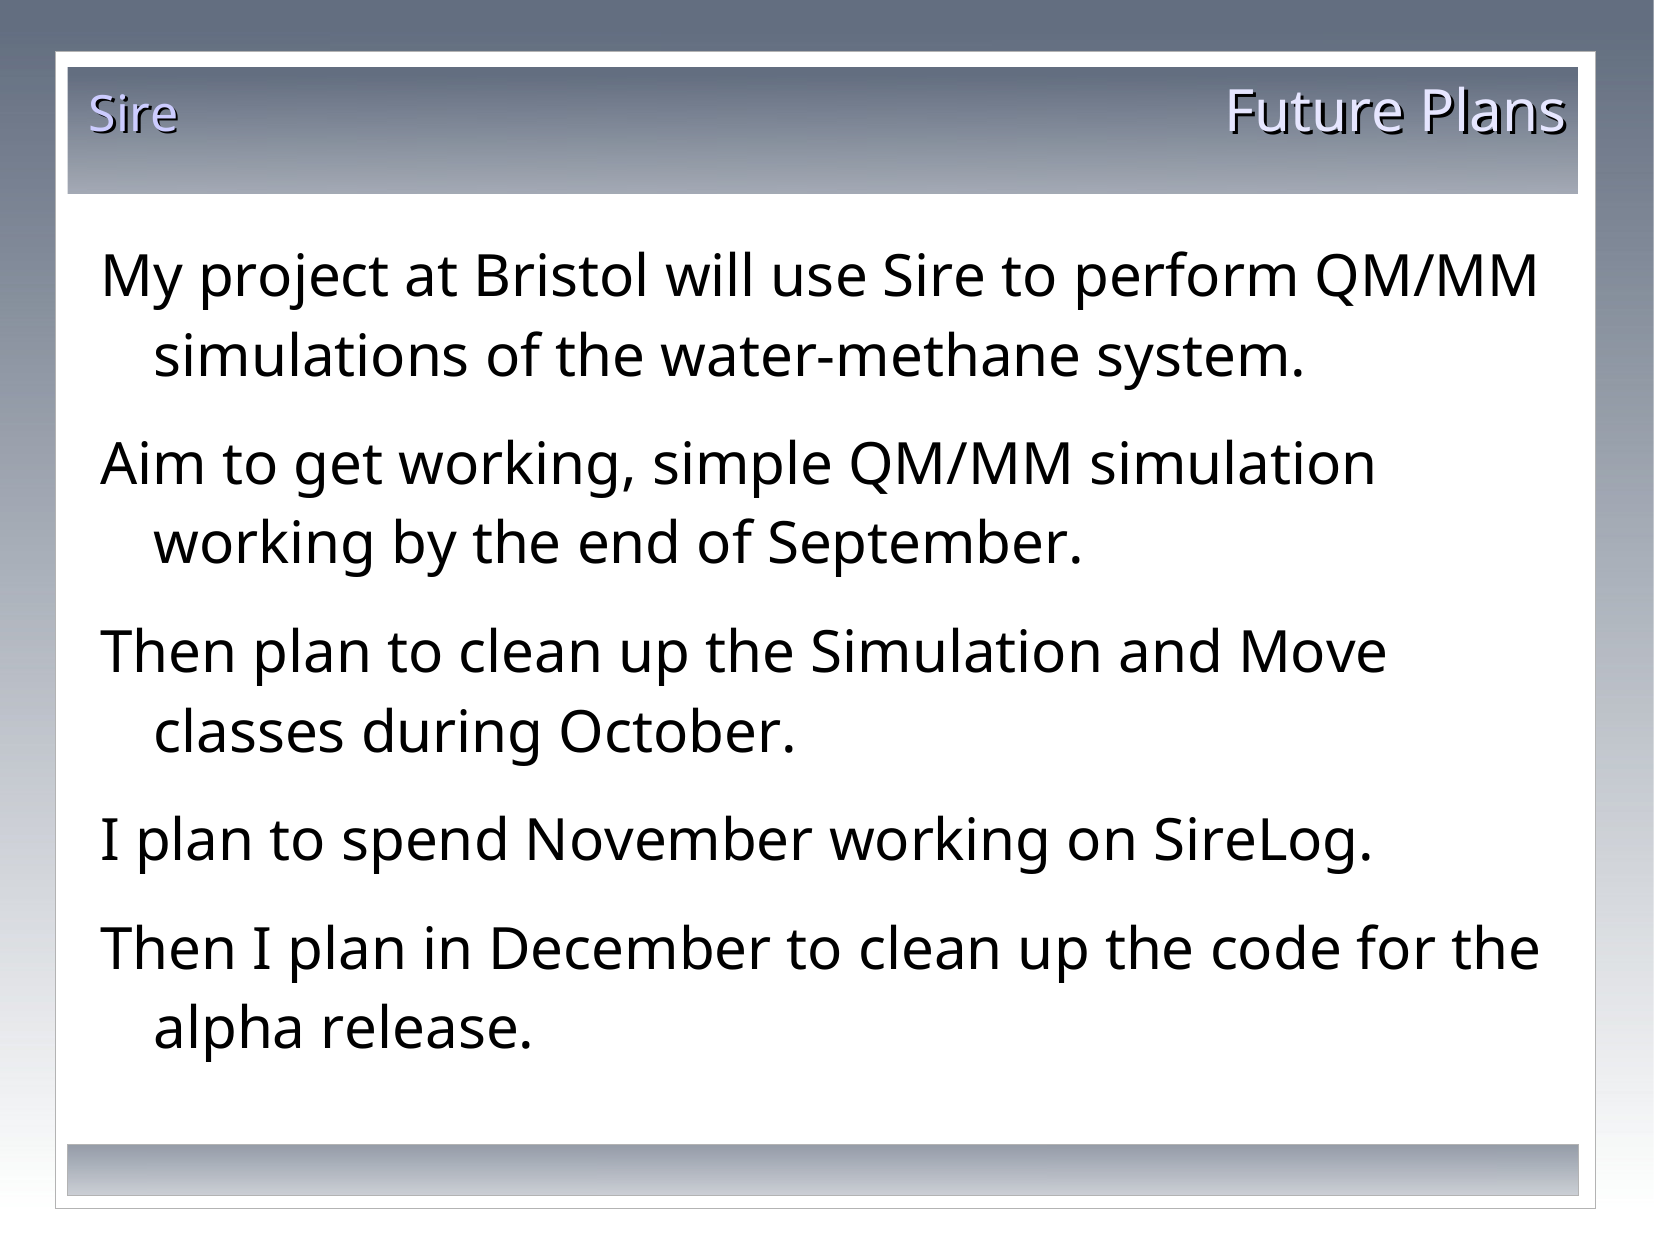

# Future Plans
My project at Bristol will use Sire to perform QM/MM simulations of the water-methane system.
Aim to get working, simple QM/MM simulation working by the end of September.
Then plan to clean up the Simulation and Move classes during October.
I plan to spend November working on SireLog.
Then I plan in December to clean up the code for the alpha release.